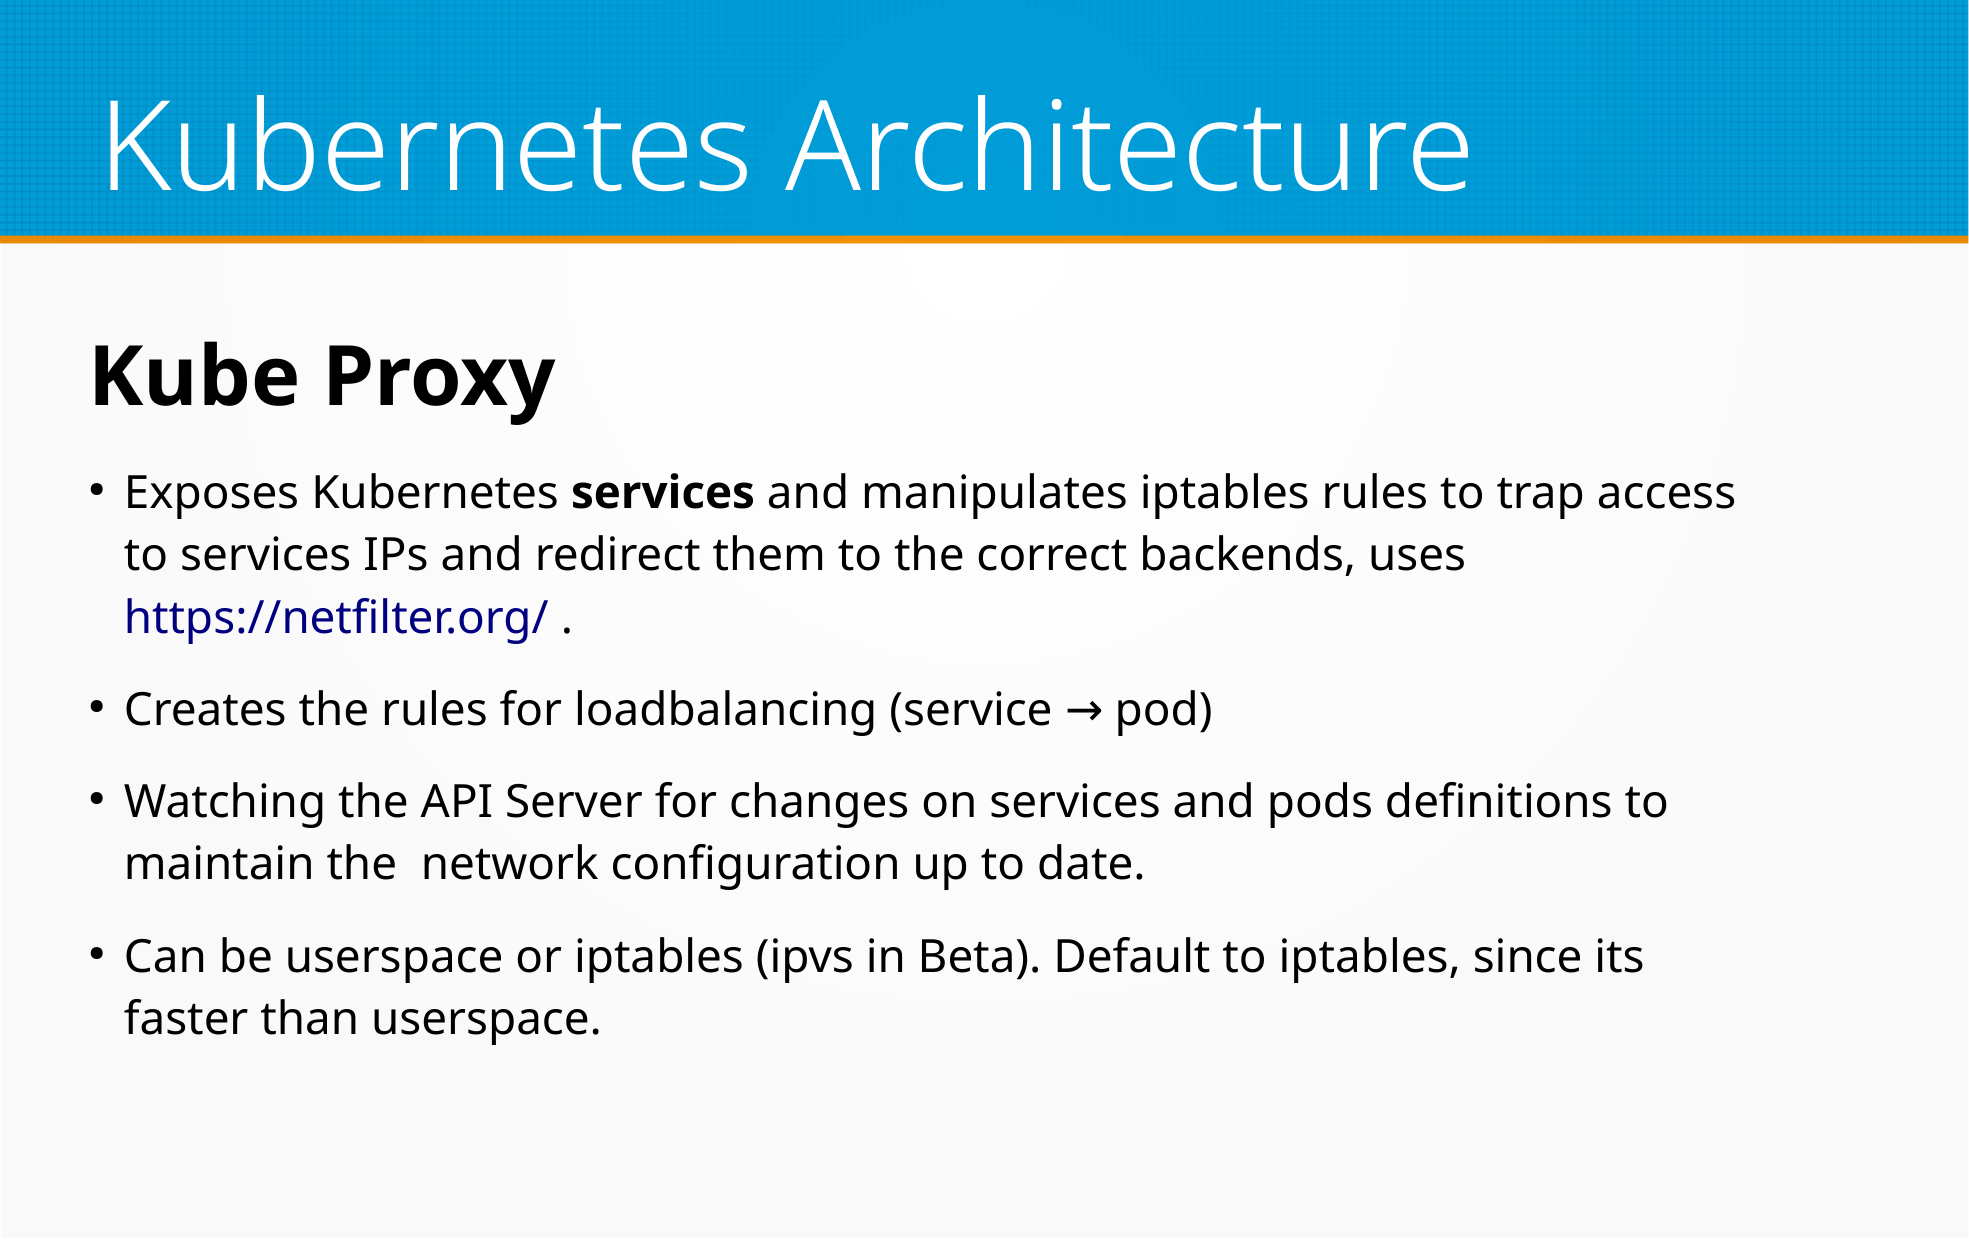

# Kubernetes Architecture
Kube Proxy
Exposes Kubernetes services and manipulates iptables rules to trap access to services IPs and redirect them to the correct backends, uses https://netfilter.org/ .
Creates the rules for loadbalancing (service → pod)
Watching the API Server for changes on services and pods definitions to maintain the network configuration up to date.
Can be userspace or iptables (ipvs in Beta). Default to iptables, since its faster than userspace.